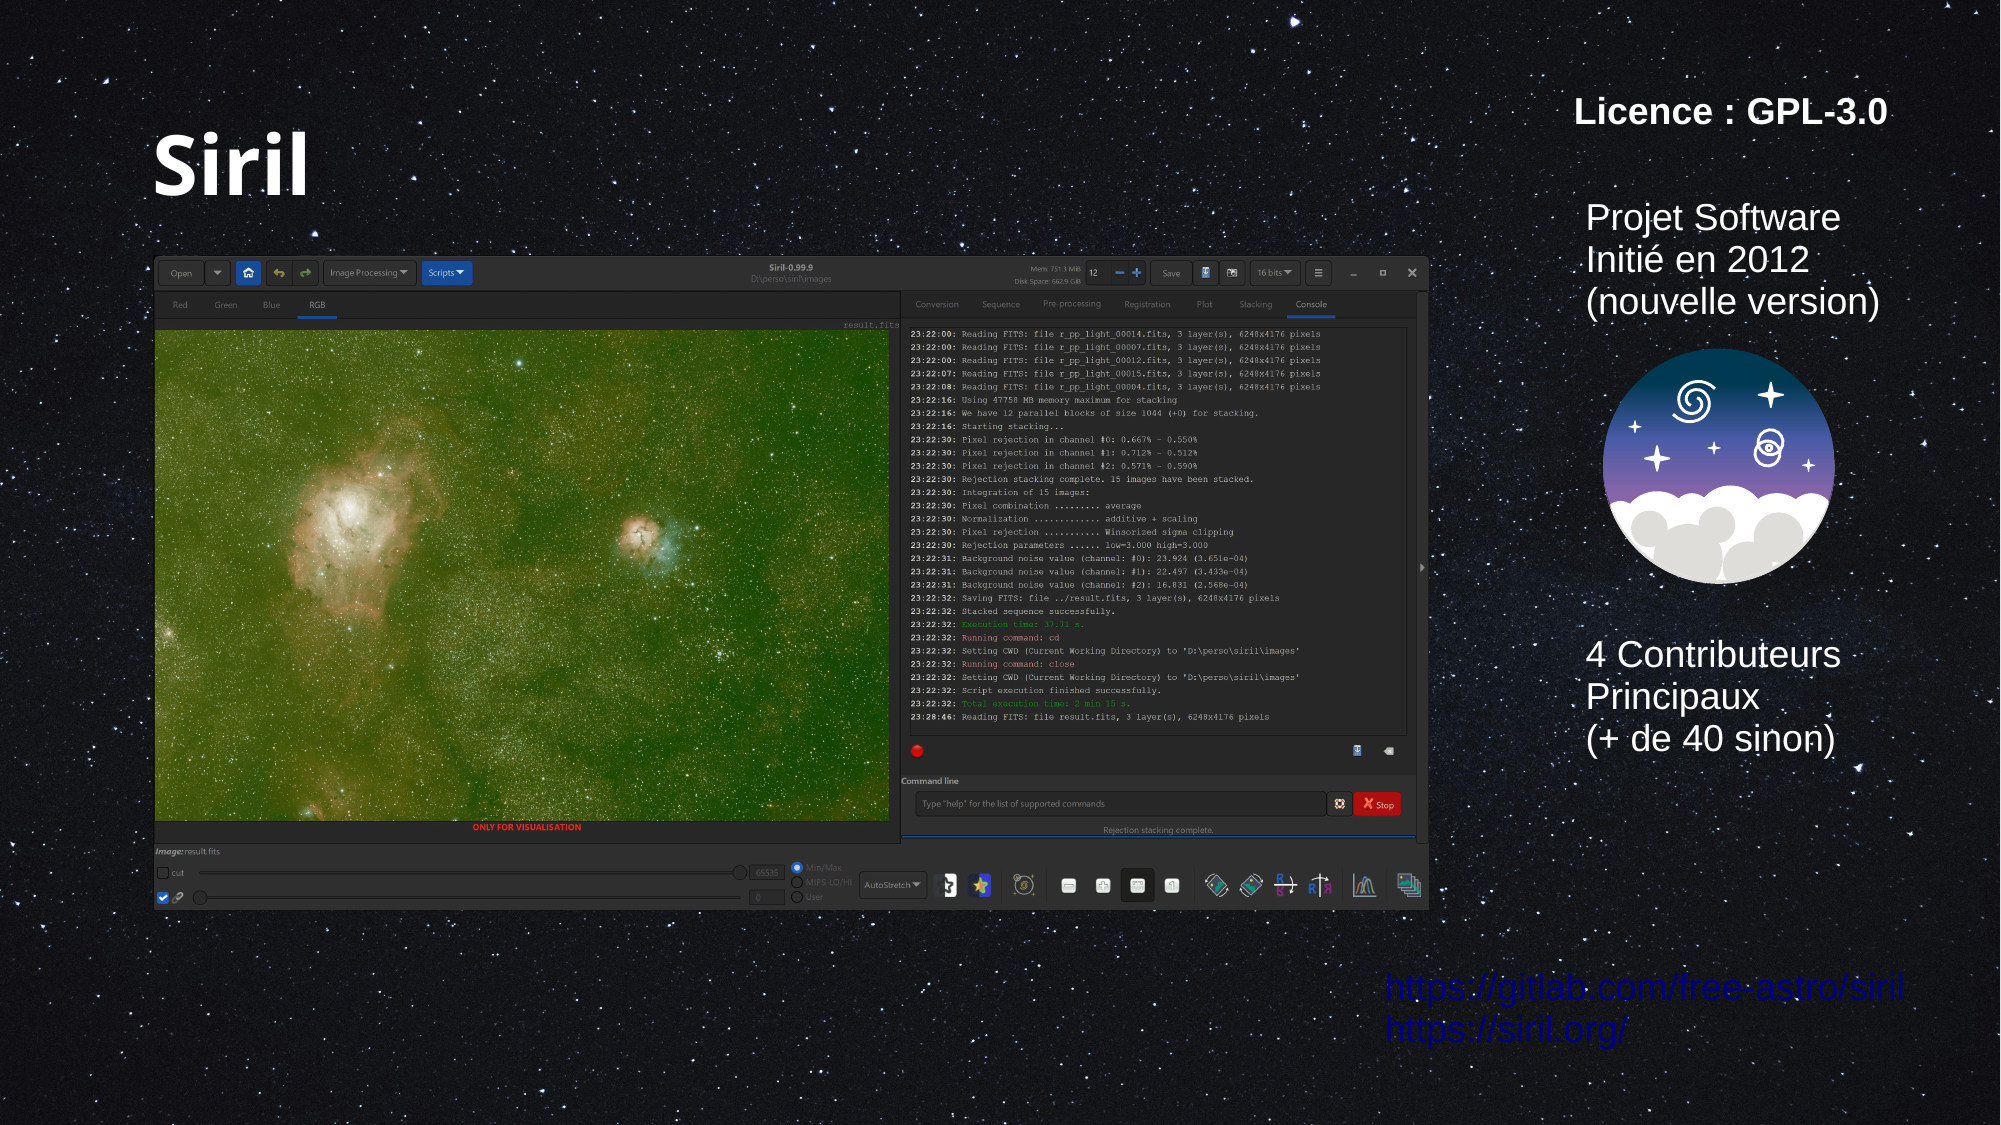

# Siril
Licence : GPL-3.0
Projet Software
Initié en 2012 (nouvelle version)
4 Contributeurs
Principaux
(+ de 40 sinon)
https://gitlab.com/free-astro/siril
https://siril.org/